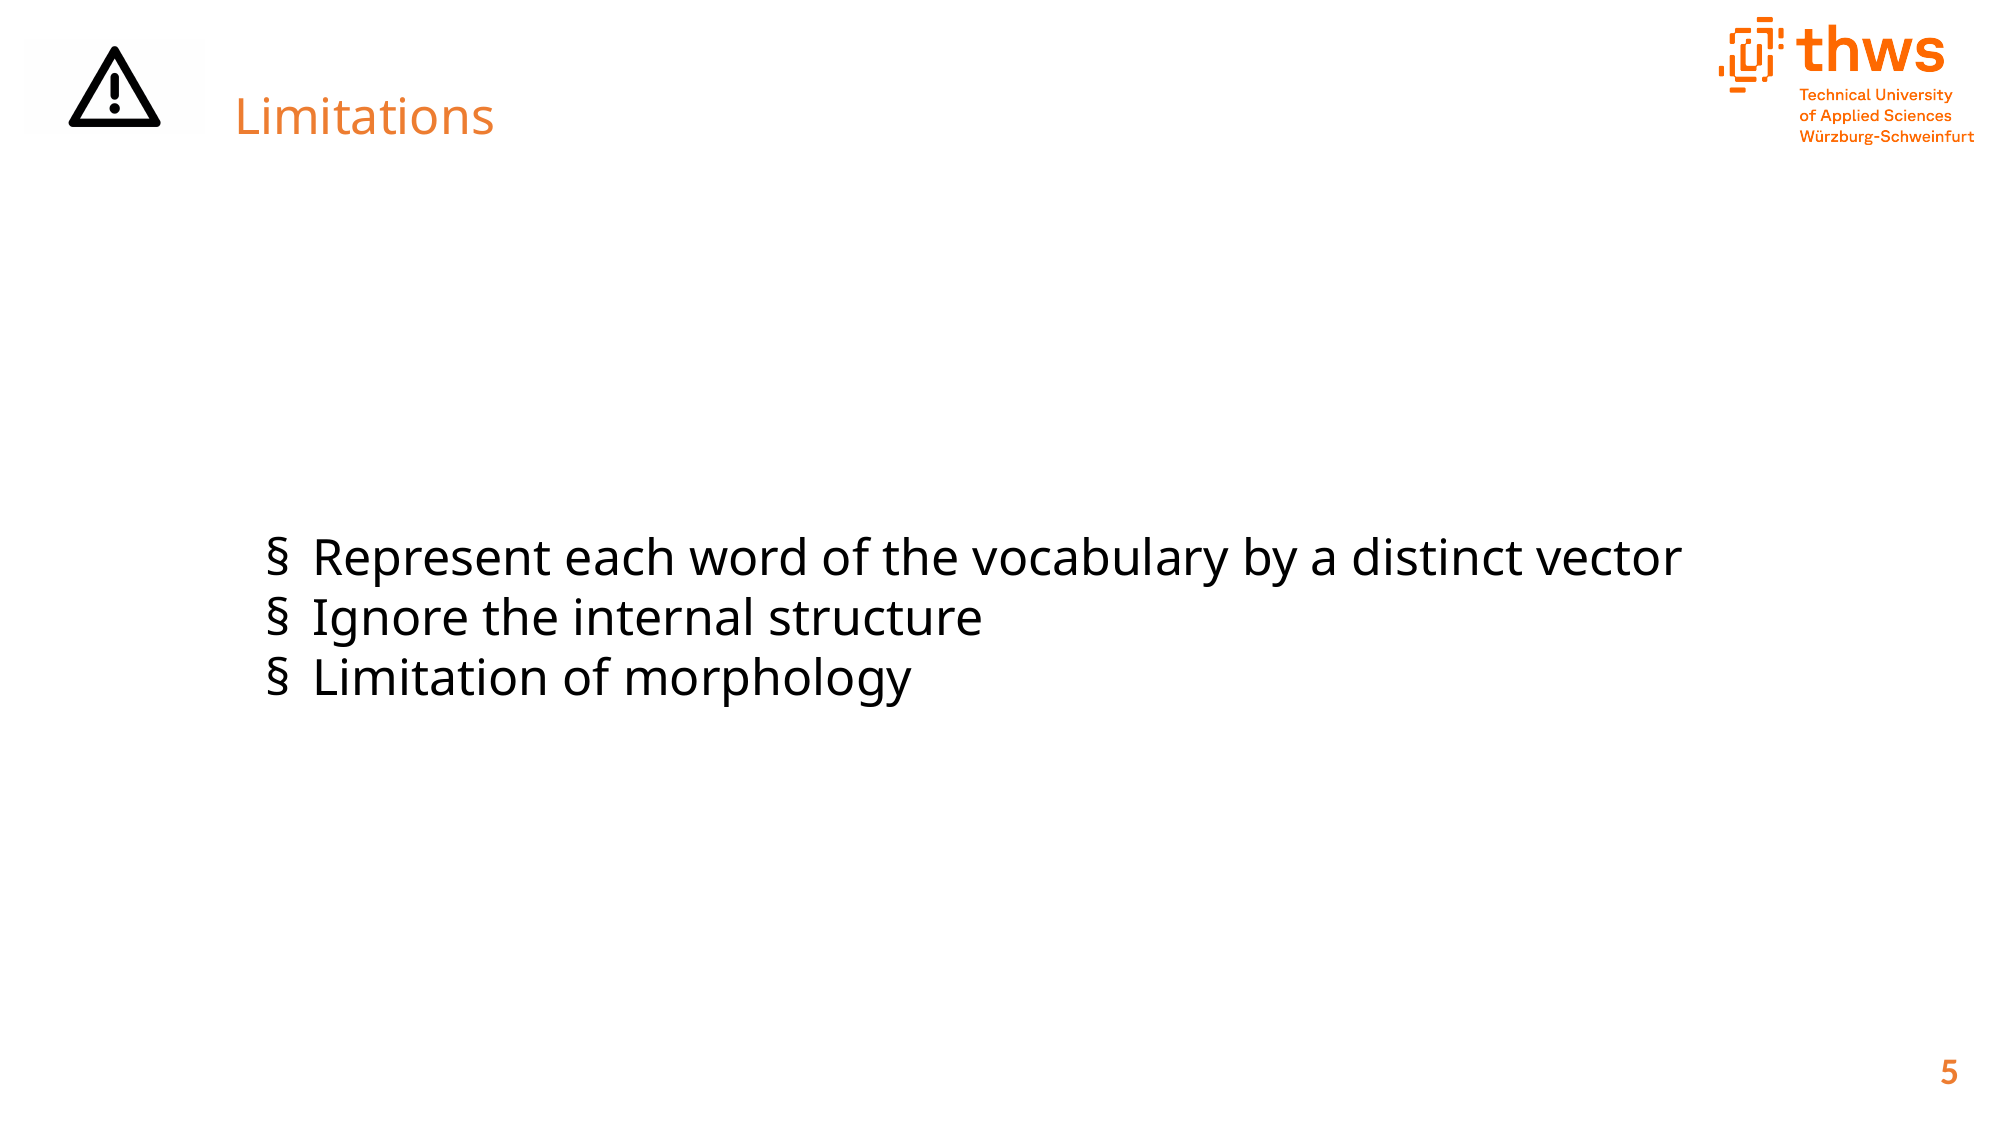

Limitations
Represent each word of the vocabulary by a distinct vector
Ignore the internal structure
Limitation of morphology
5